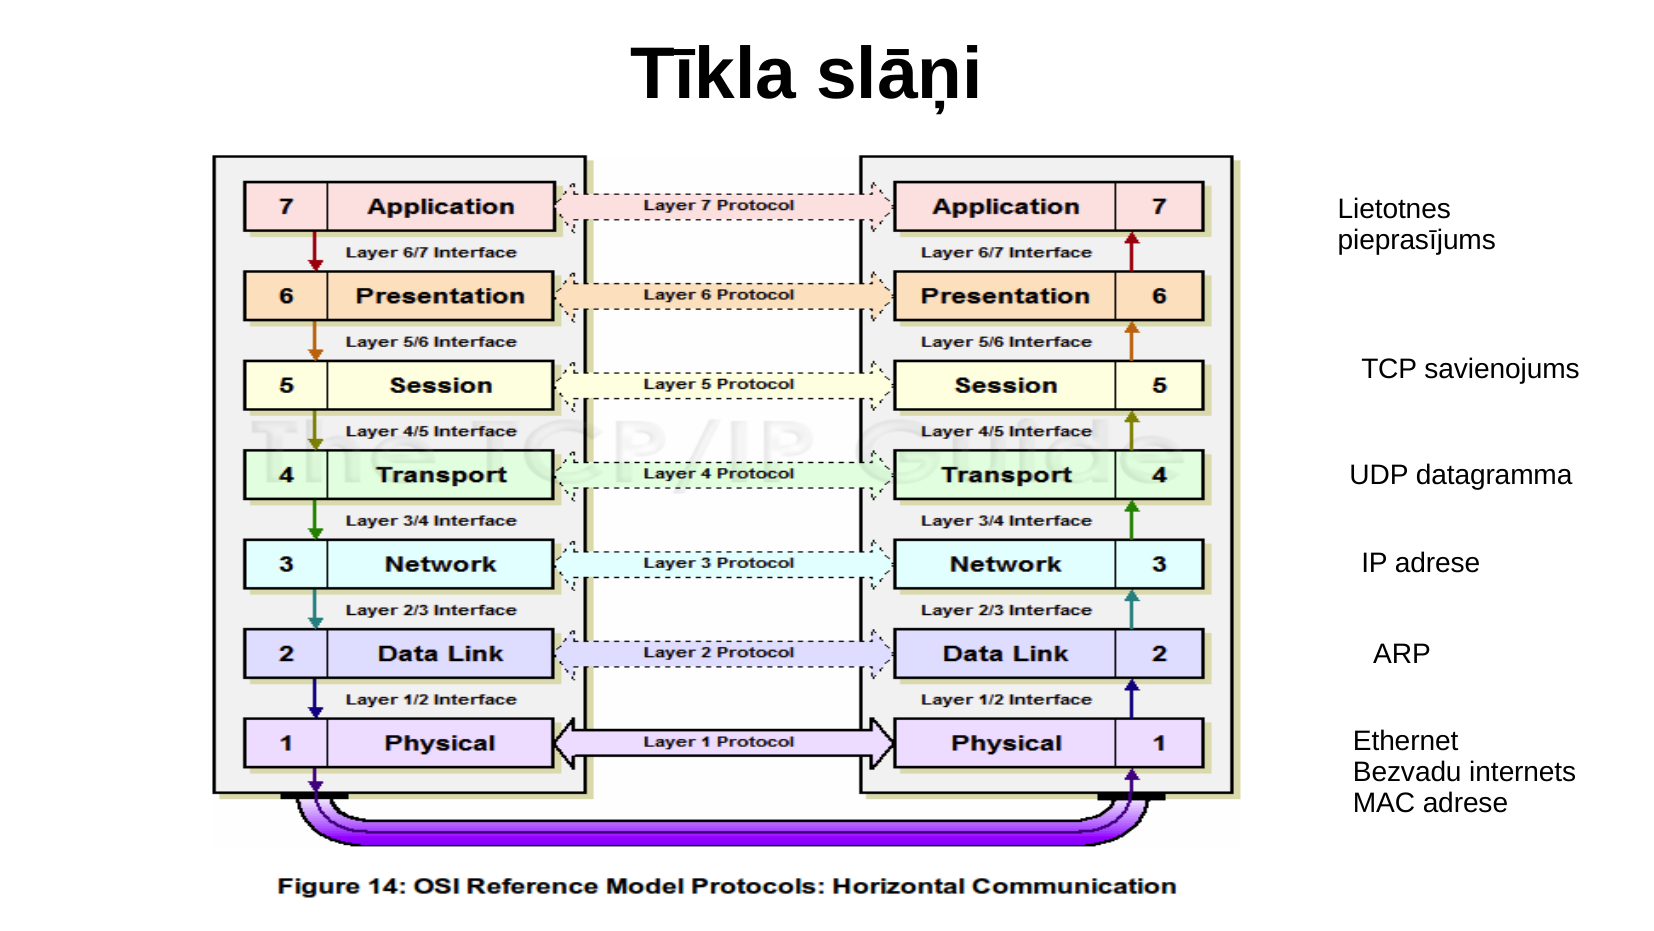

# Tīkla slāņi
Lietotnes
pieprasījums
TCP savienojums
UDP datagramma
IP adrese
ARP
Ethernet
Bezvadu internets
MAC adrese